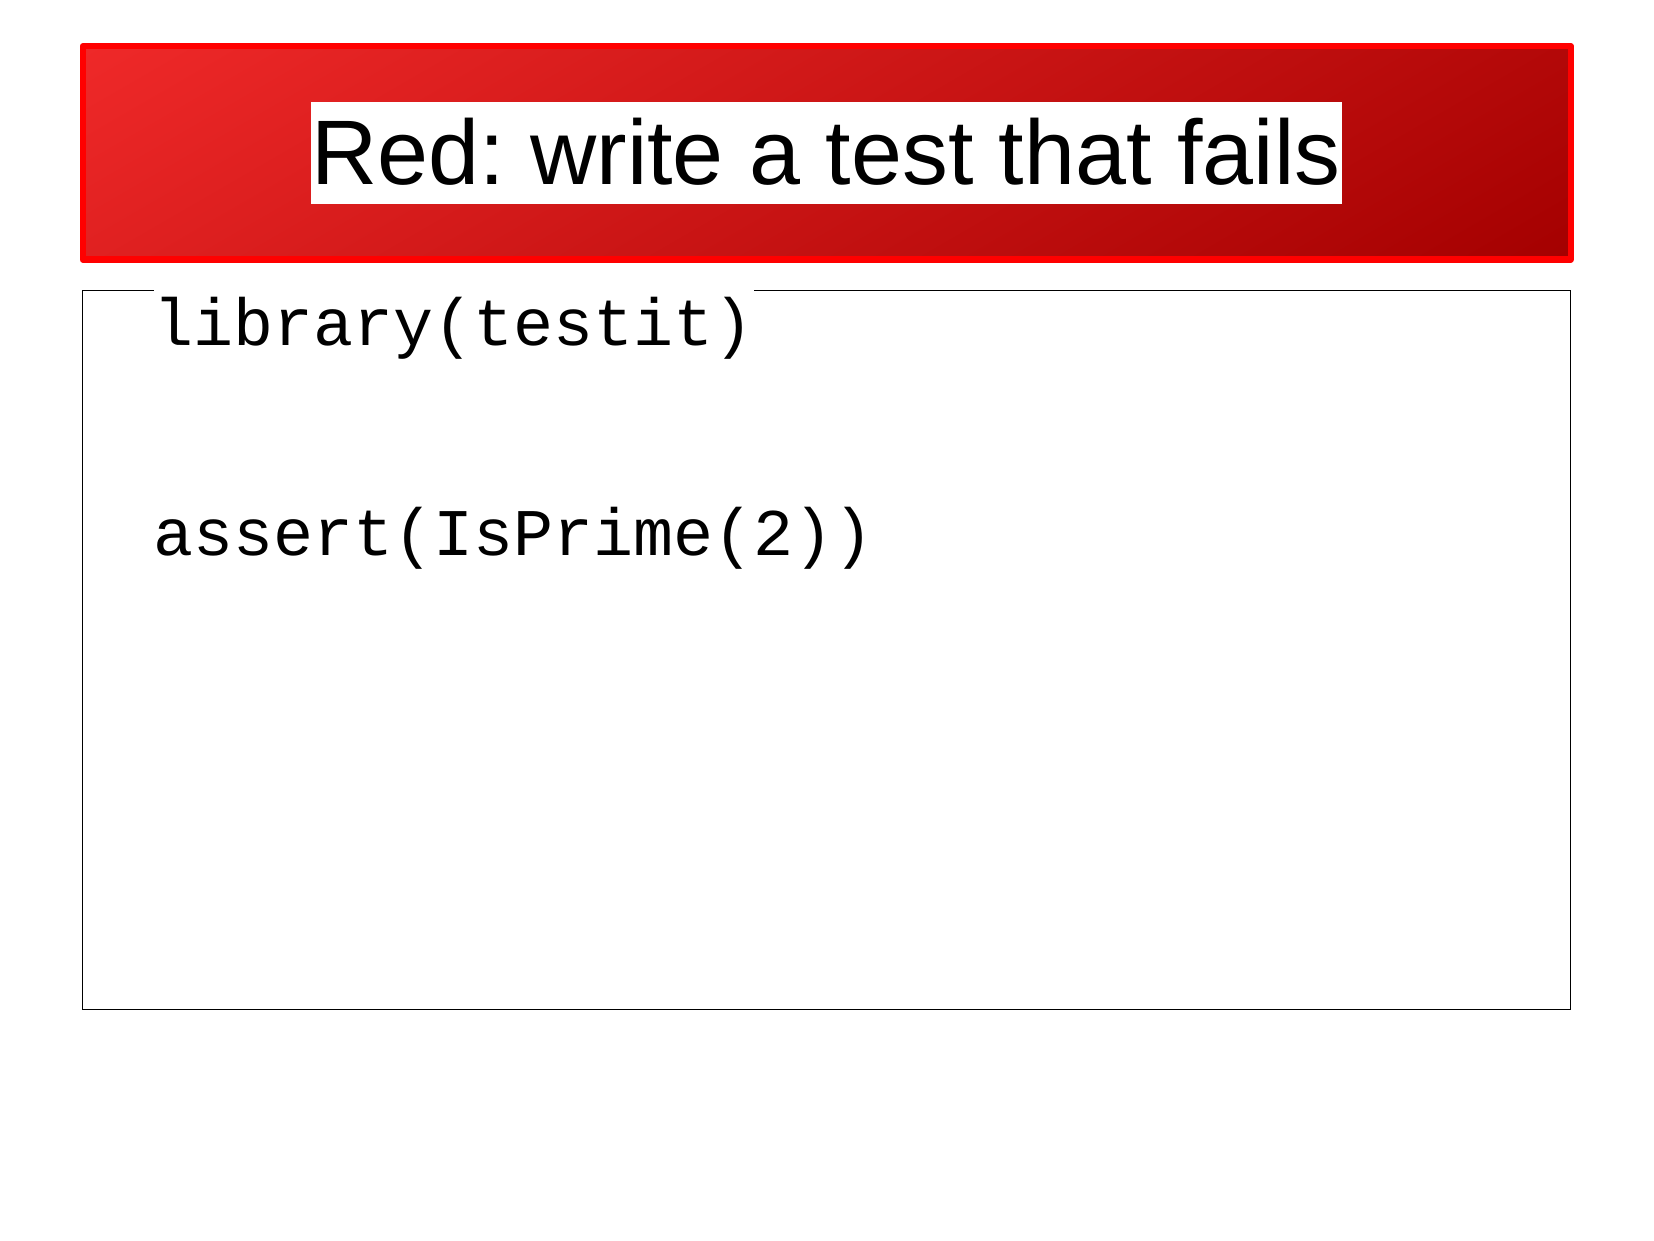

# Red: write a test that fails
library(testit)
assert(IsPrime(2))